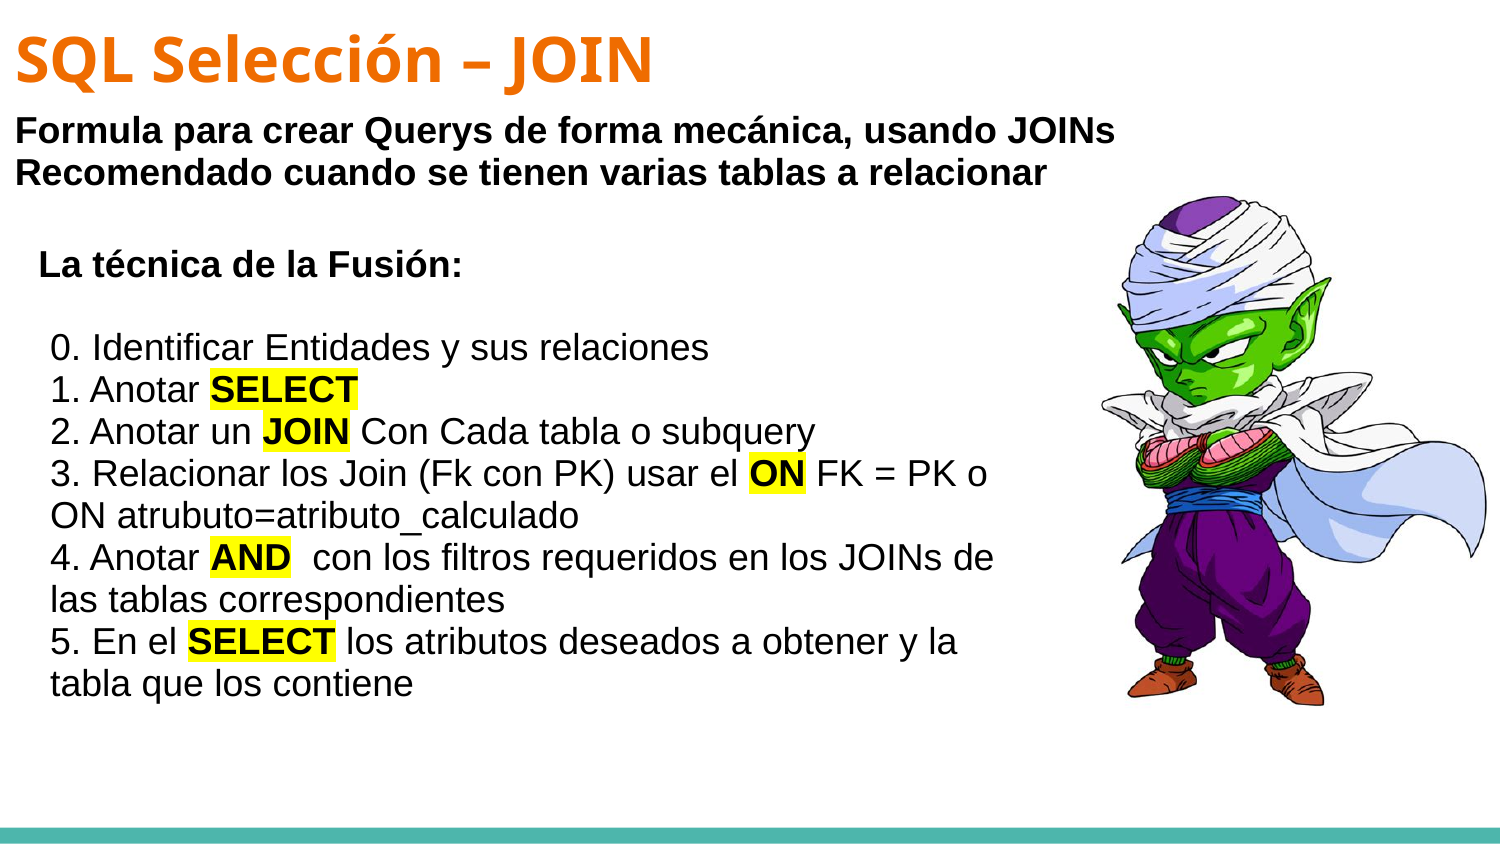

# SQL Selección – JOIN
Formula para crear Querys de forma mecánica, usando JOINs
Recomendado cuando se tienen varias tablas a relacionar
La técnica de la Fusión:
0. Identificar Entidades y sus relaciones
1. Anotar SELECT
2. Anotar un JOIN Con Cada tabla o subquery
3. Relacionar los Join (Fk con PK) usar el ON FK = PK o ON atrubuto=atributo_calculado
4. Anotar AND con los filtros requeridos en los JOINs de las tablas correspondientes
5. En el SELECT los atributos deseados a obtener y la tabla que los contiene